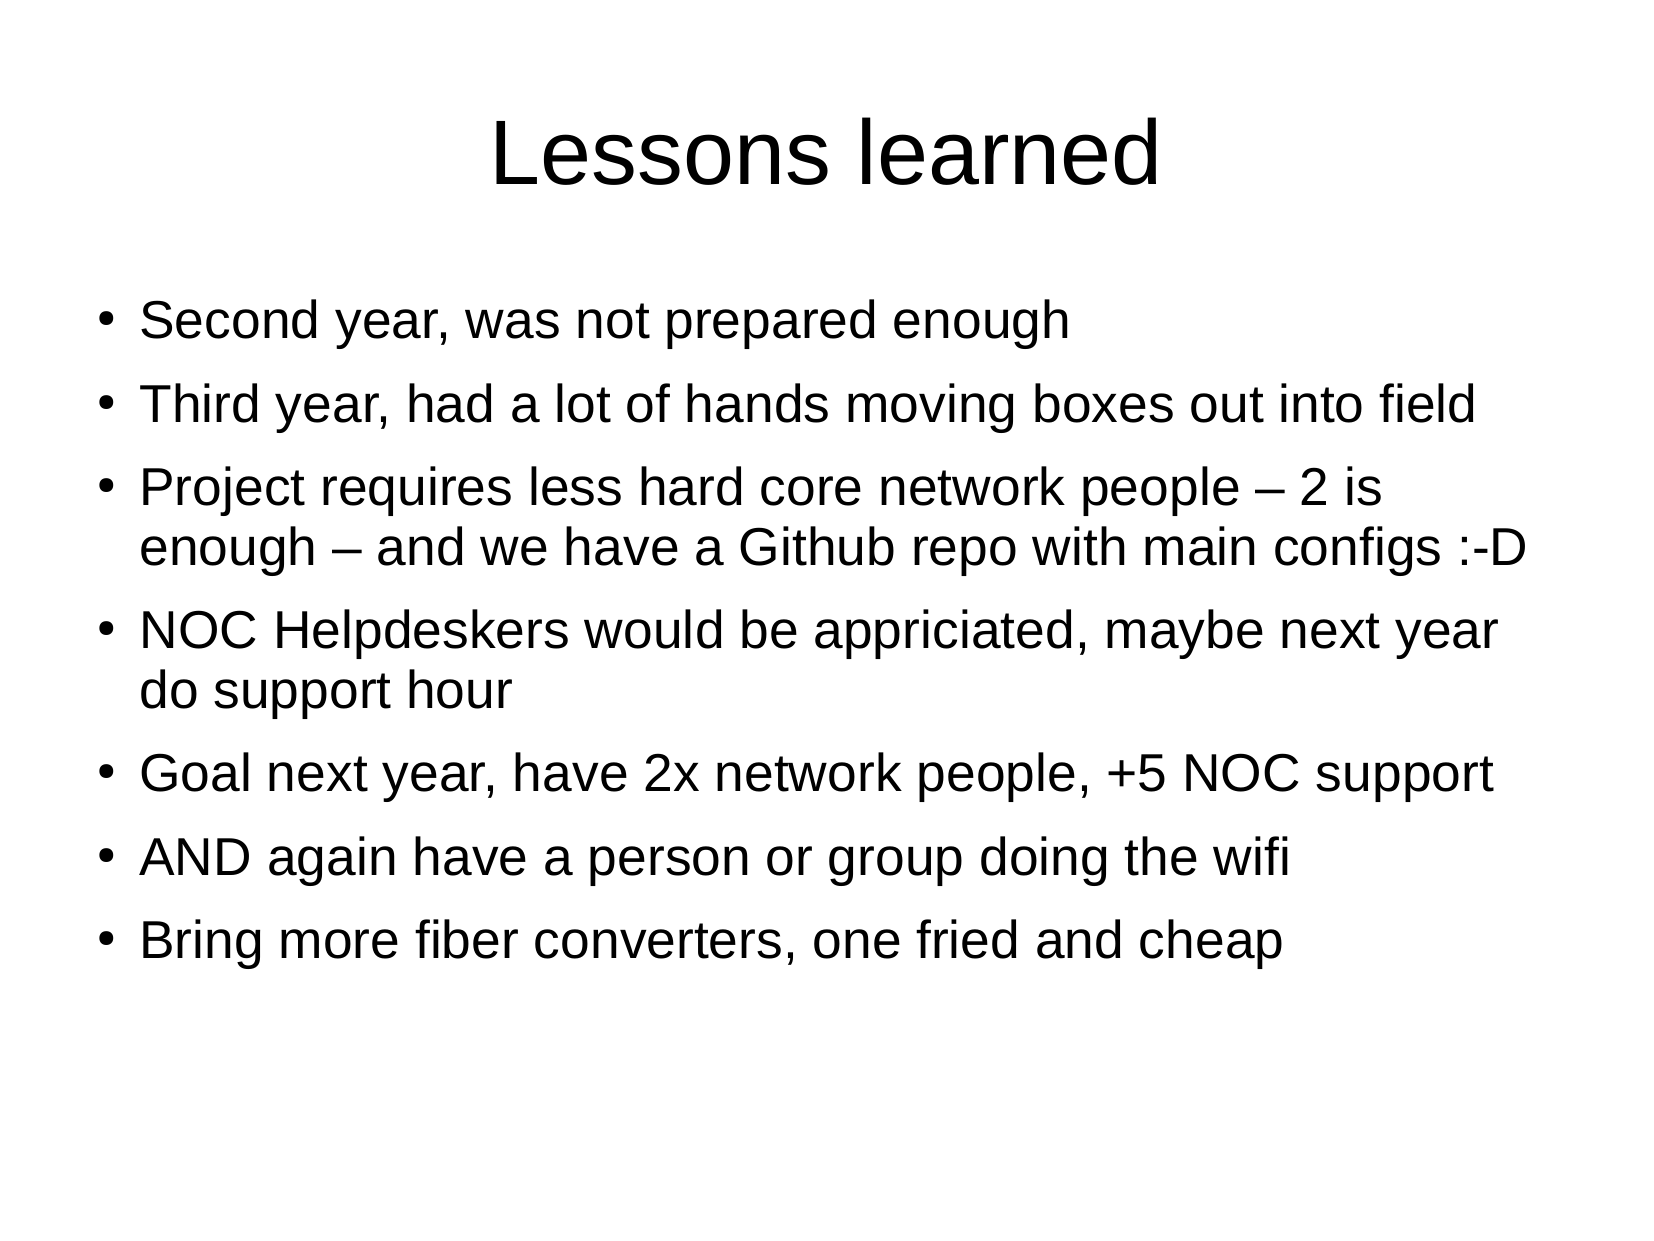

# Lessons learned
Second year, was not prepared enough
Third year, had a lot of hands moving boxes out into field
Project requires less hard core network people – 2 is enough – and we have a Github repo with main configs :-D
NOC Helpdeskers would be appriciated, maybe next year do support hour
Goal next year, have 2x network people, +5 NOC support
AND again have a person or group doing the wifi
Bring more fiber converters, one fried and cheap